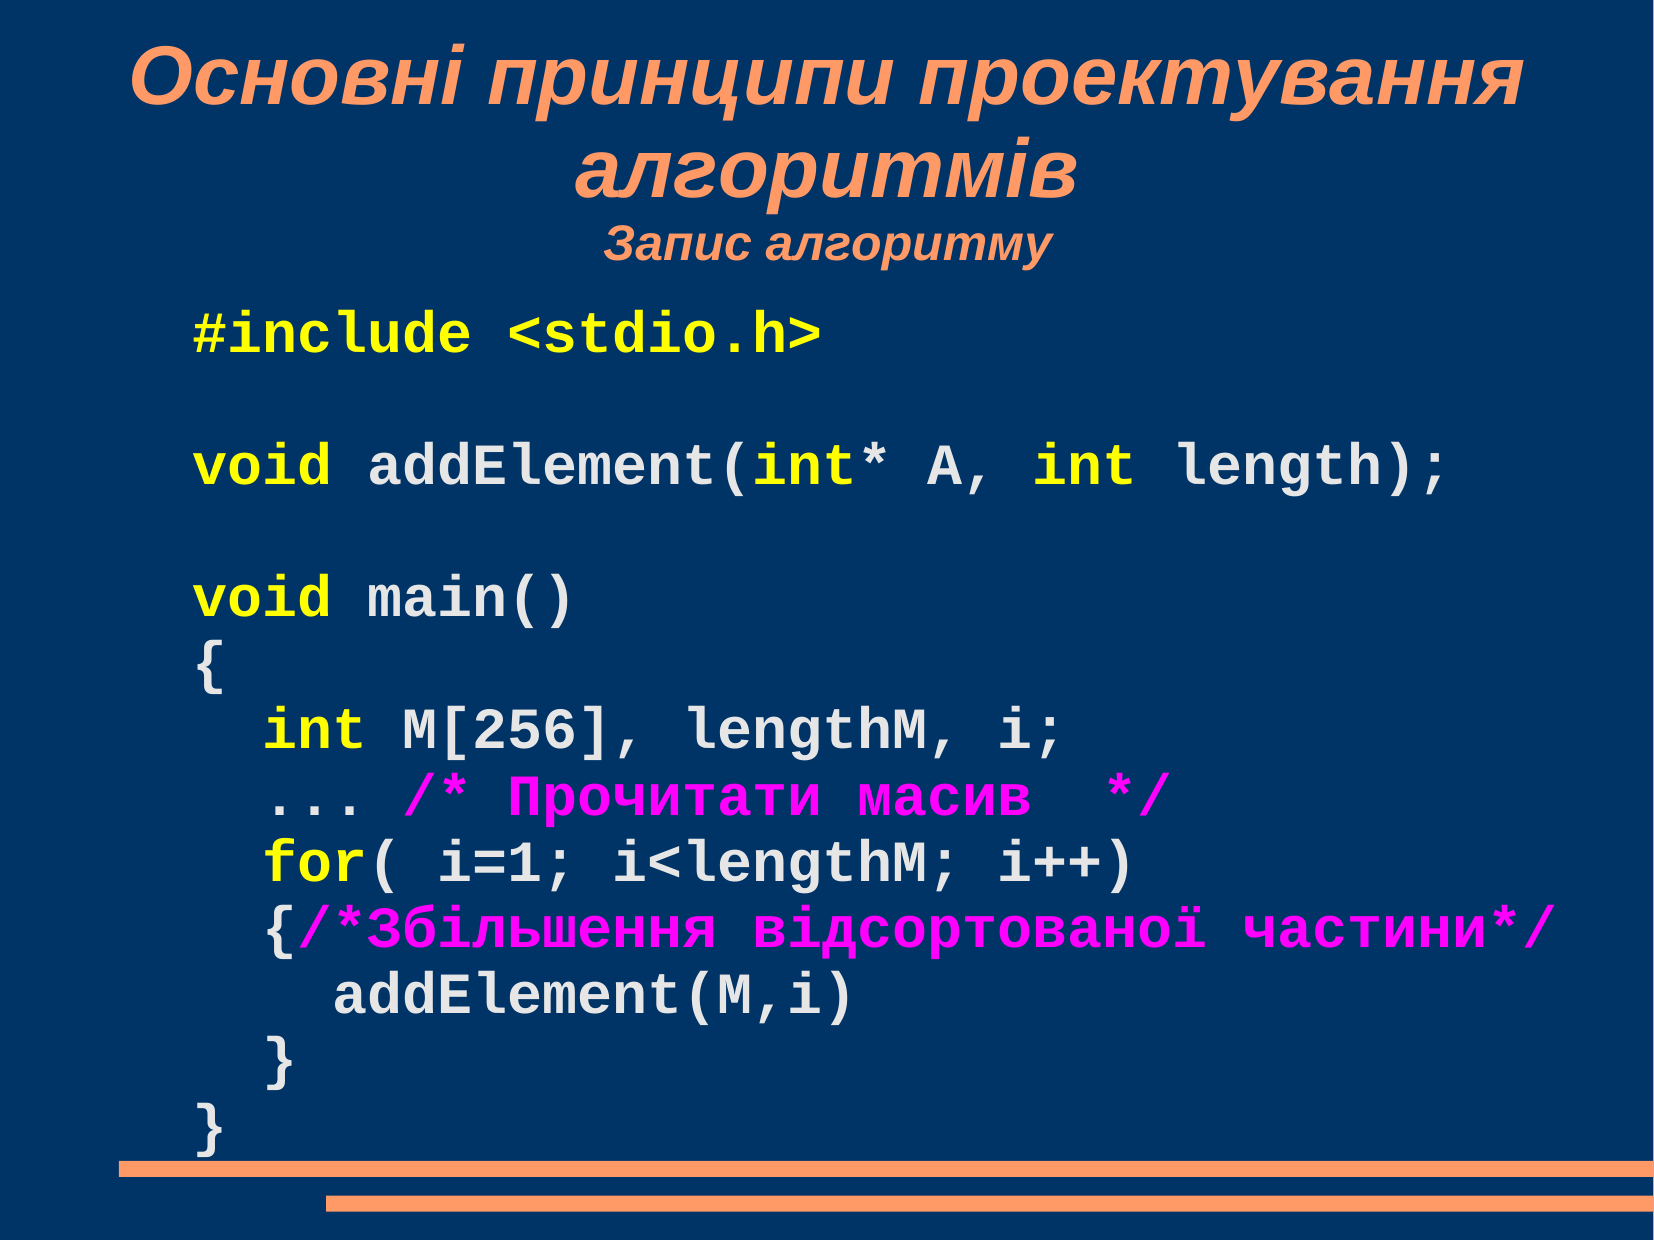

# Основні принципи проектування алгоритмів Запис алгоритму
#include <stdio.h>
void addElement(int* A, int length);
void main()
{
 int M[256], lengthM, i;
 ... /* Прочитати масив */
 for( i=1; i<lengthM; i++)
 {/*Збільшення відсортованої частини*/
 addElement(M,i)
 }
}